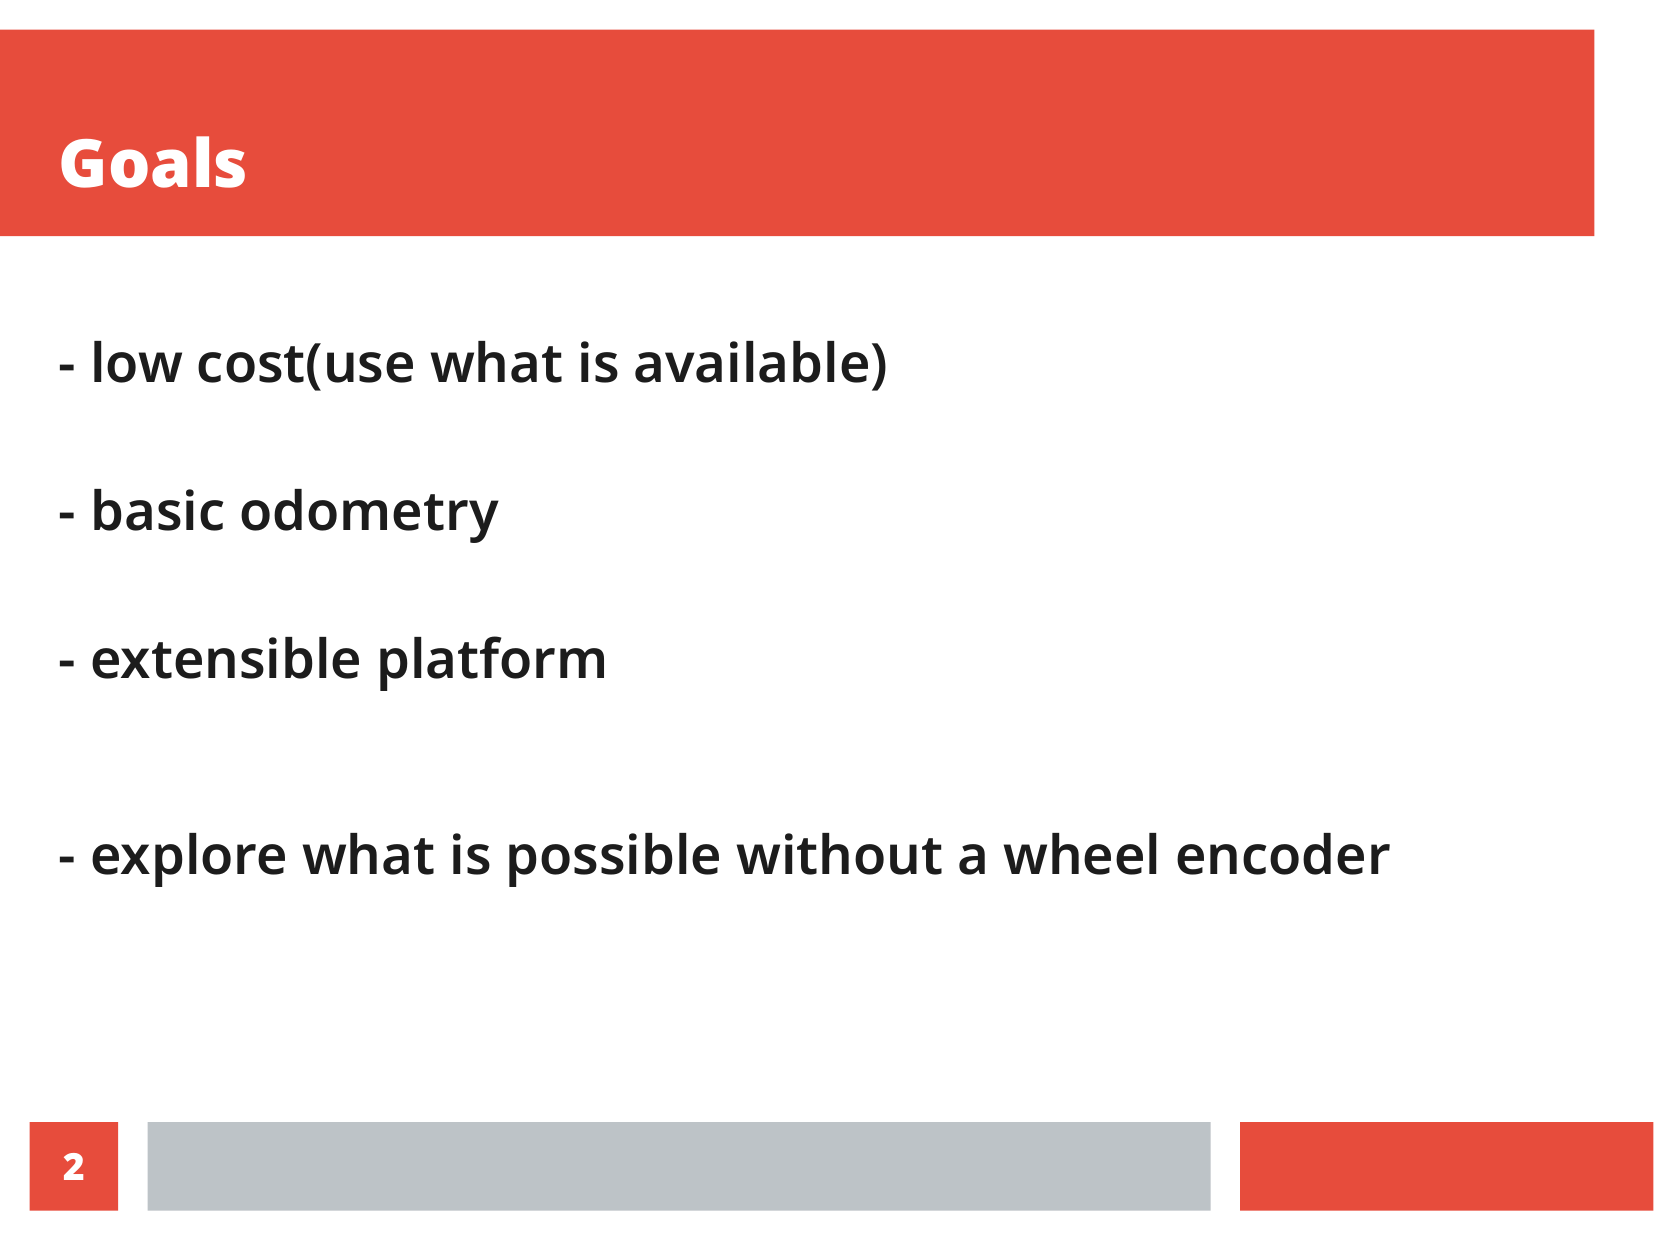

# Goals
- low cost(use what is available)
- basic odometry
- extensible platform
- explore what is possible without a wheel encoder
2